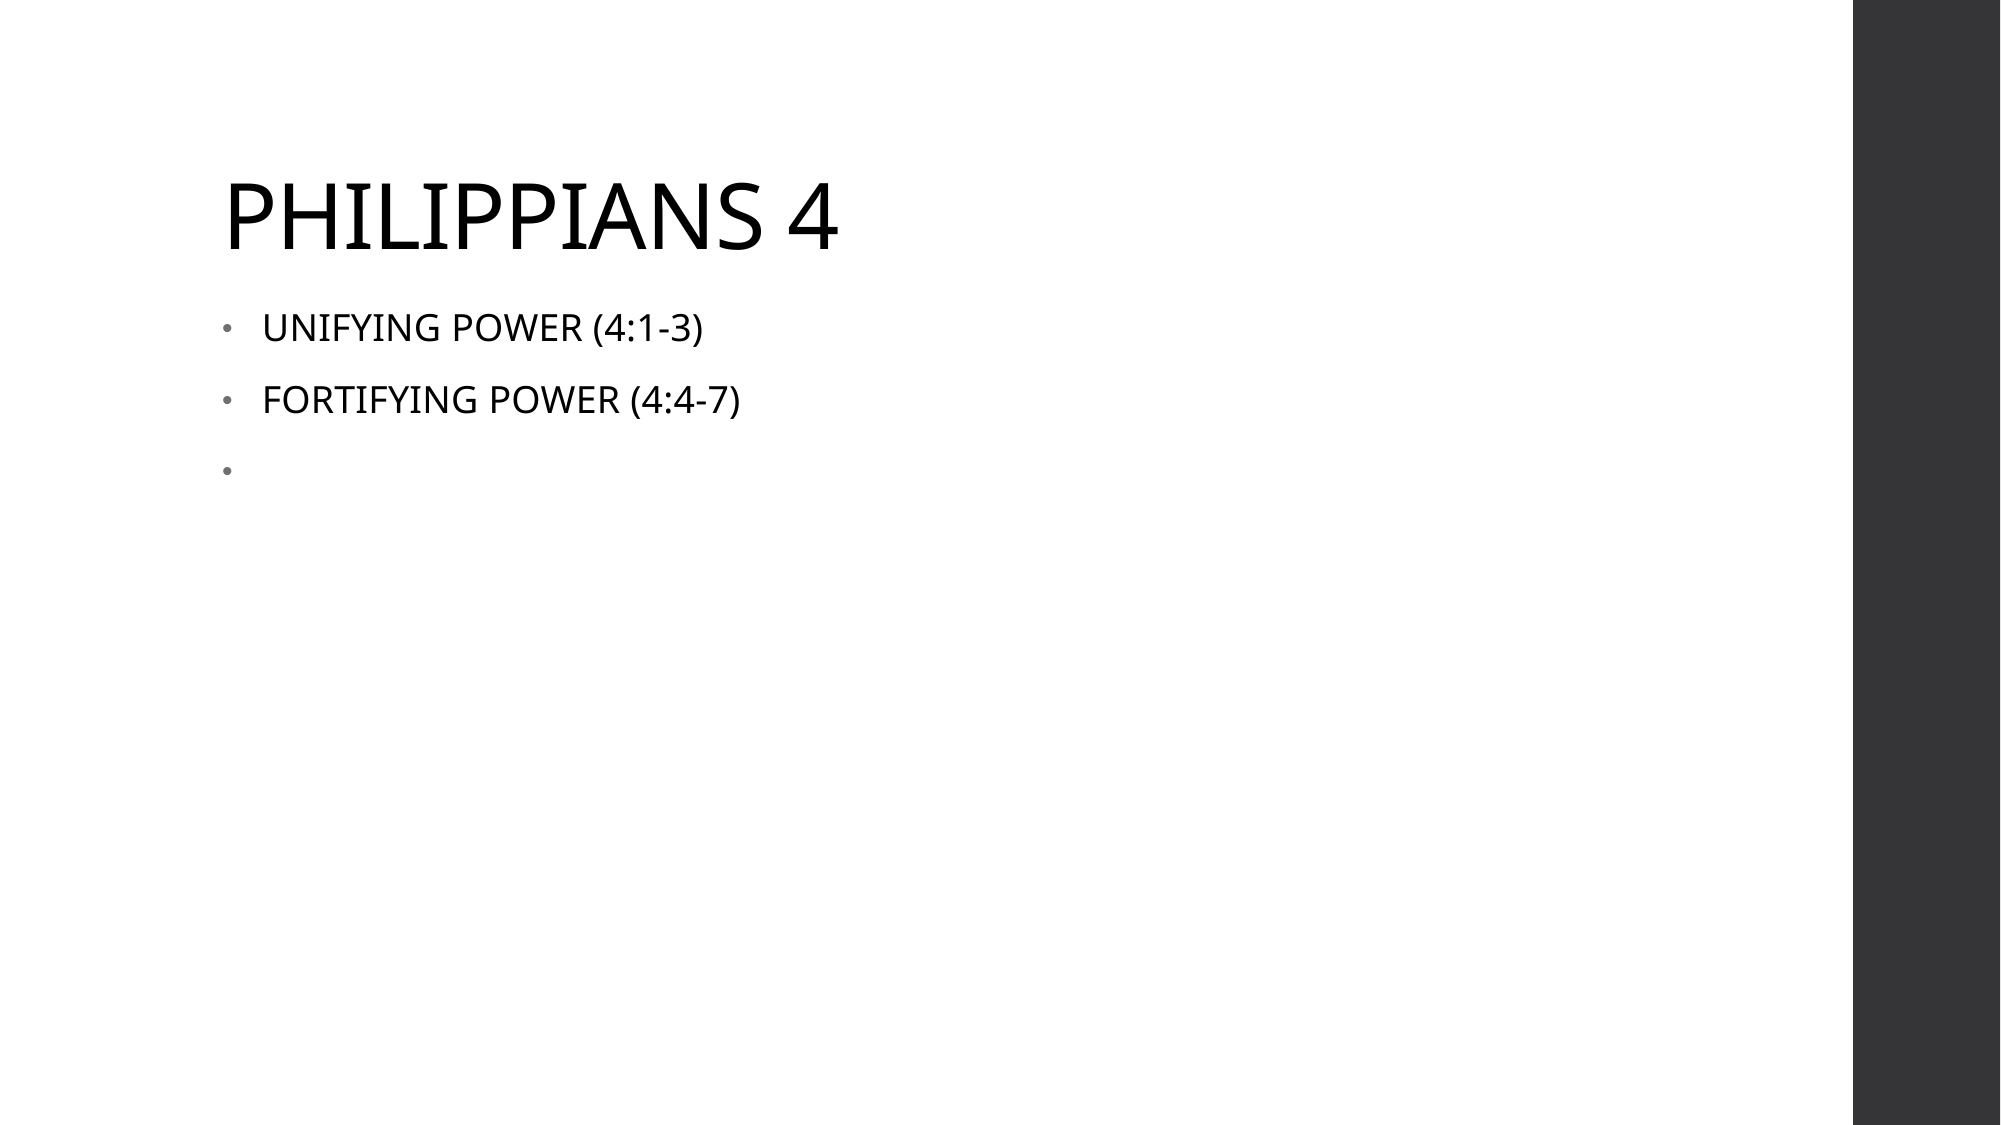

# PHILIPPIANS 4
 UNIFYING POWER (4:1-3)
 FORTIFYING POWER (4:4-7)